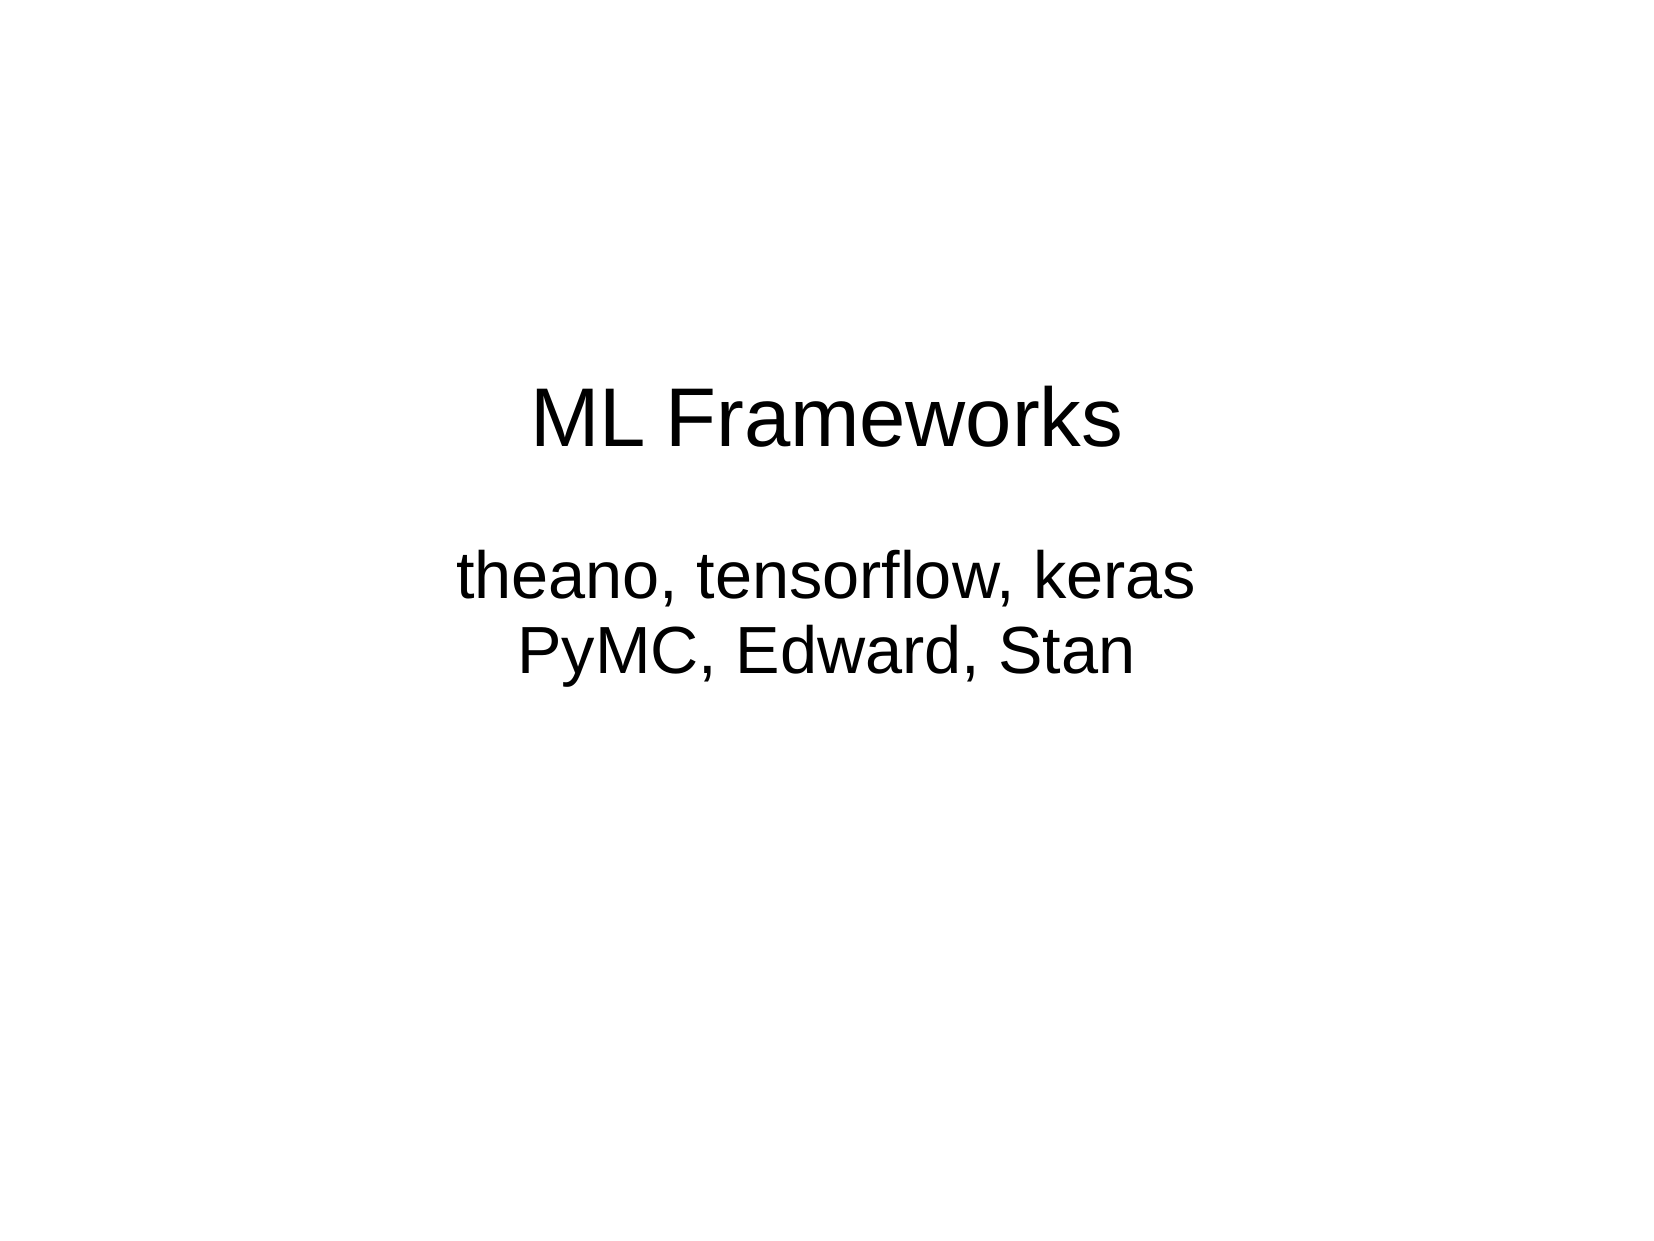

# ML Frameworks
theano, tensorflow, keras
PyMC, Edward, Stan